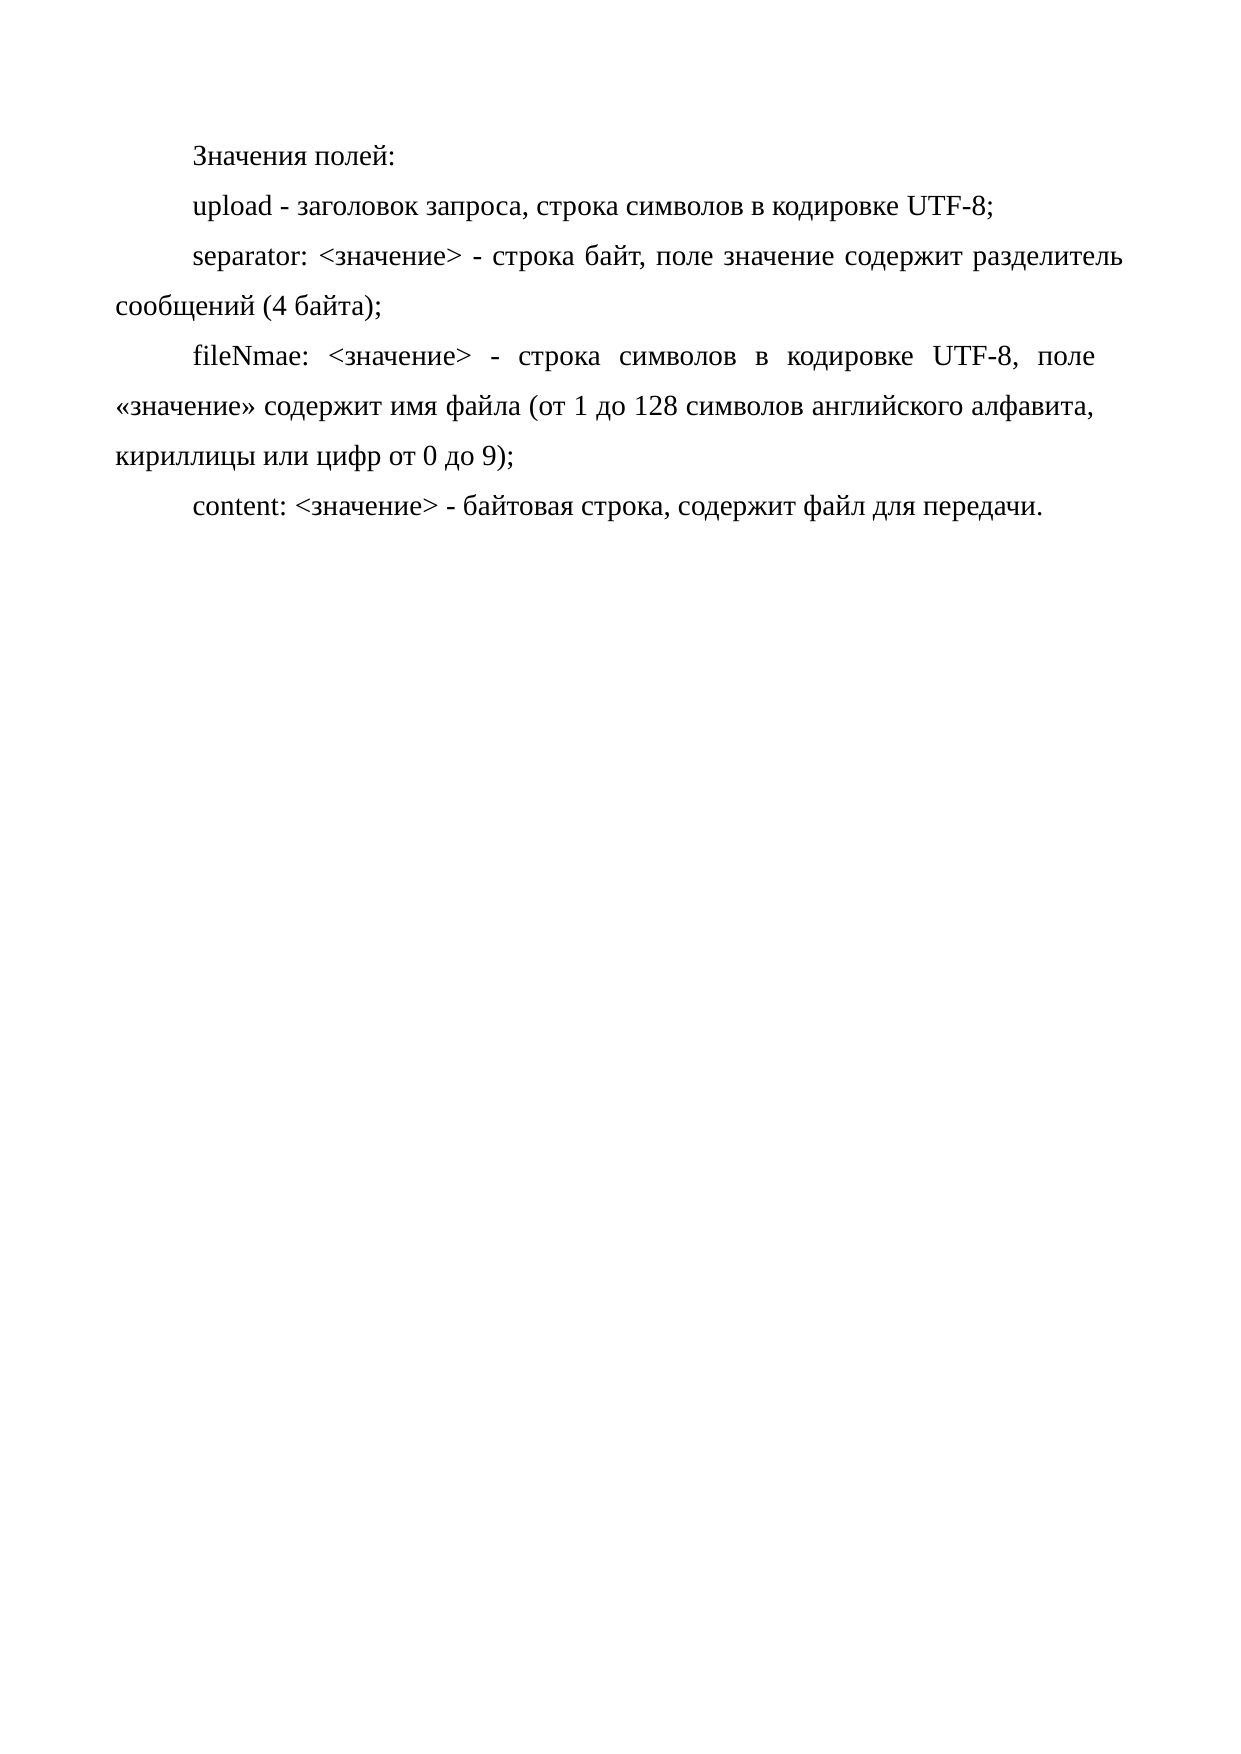

Значения полей:
upload - заголовок запроса, строка символов в кодировке UTF-8;
separator: <значение> - строка байт, поле значение содержит разделитель сообщений (4 байта);
fileNmae: <значение> - строка символов в кодировке UTF-8, поле «значение» содержит имя файла (от 1 до 128 символов английского алфавита, кириллицы или цифр от 0 до 9);
content: <значение> - байтовая строка, содержит файл для передачи.